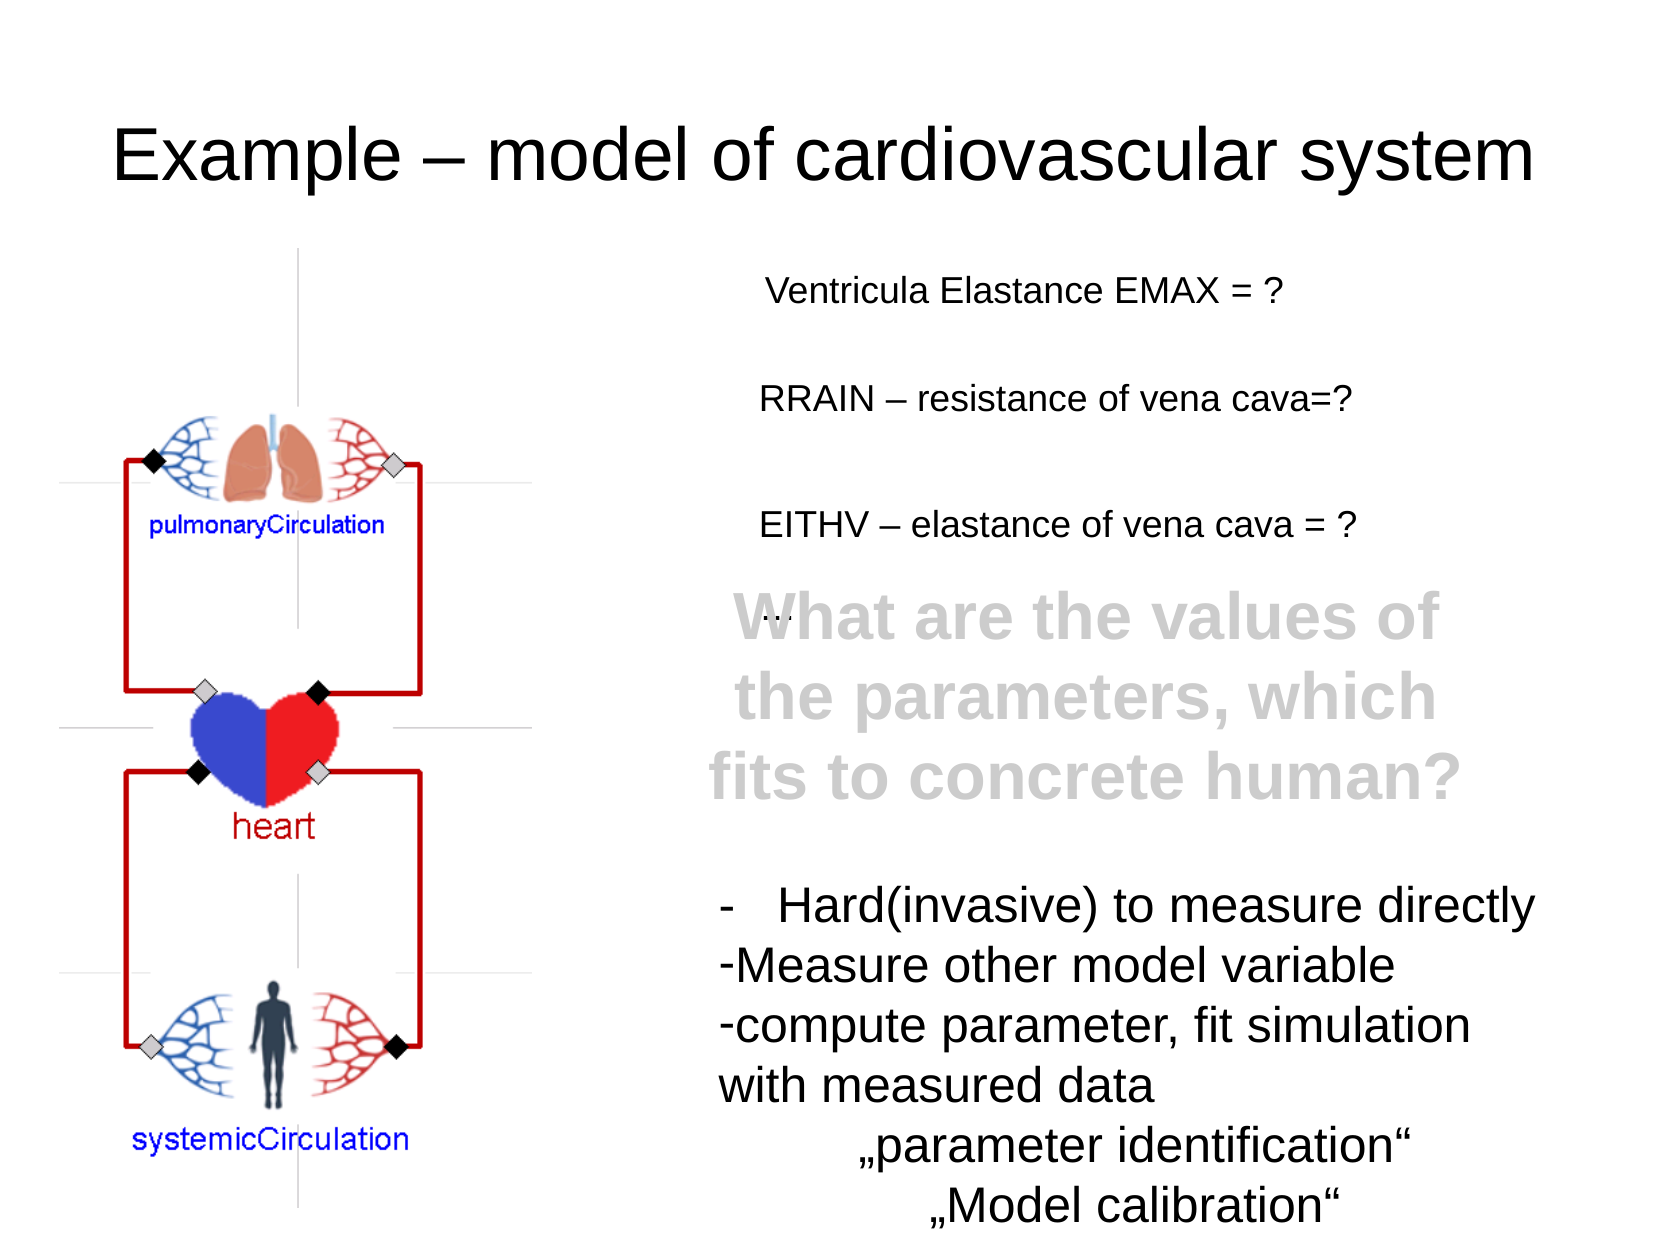

Example – model of cardiovascular system
Ventricula Elastance EMAX = ?
RRAIN – resistance of vena cava=?
EITHV – elastance of vena cava = ?
…
What are the values of the parameters, which fits to concrete human?
- Hard(invasive) to measure directly
Measure other model variable
compute parameter, fit simulation with measured data
„parameter identification“
„Model calibration“